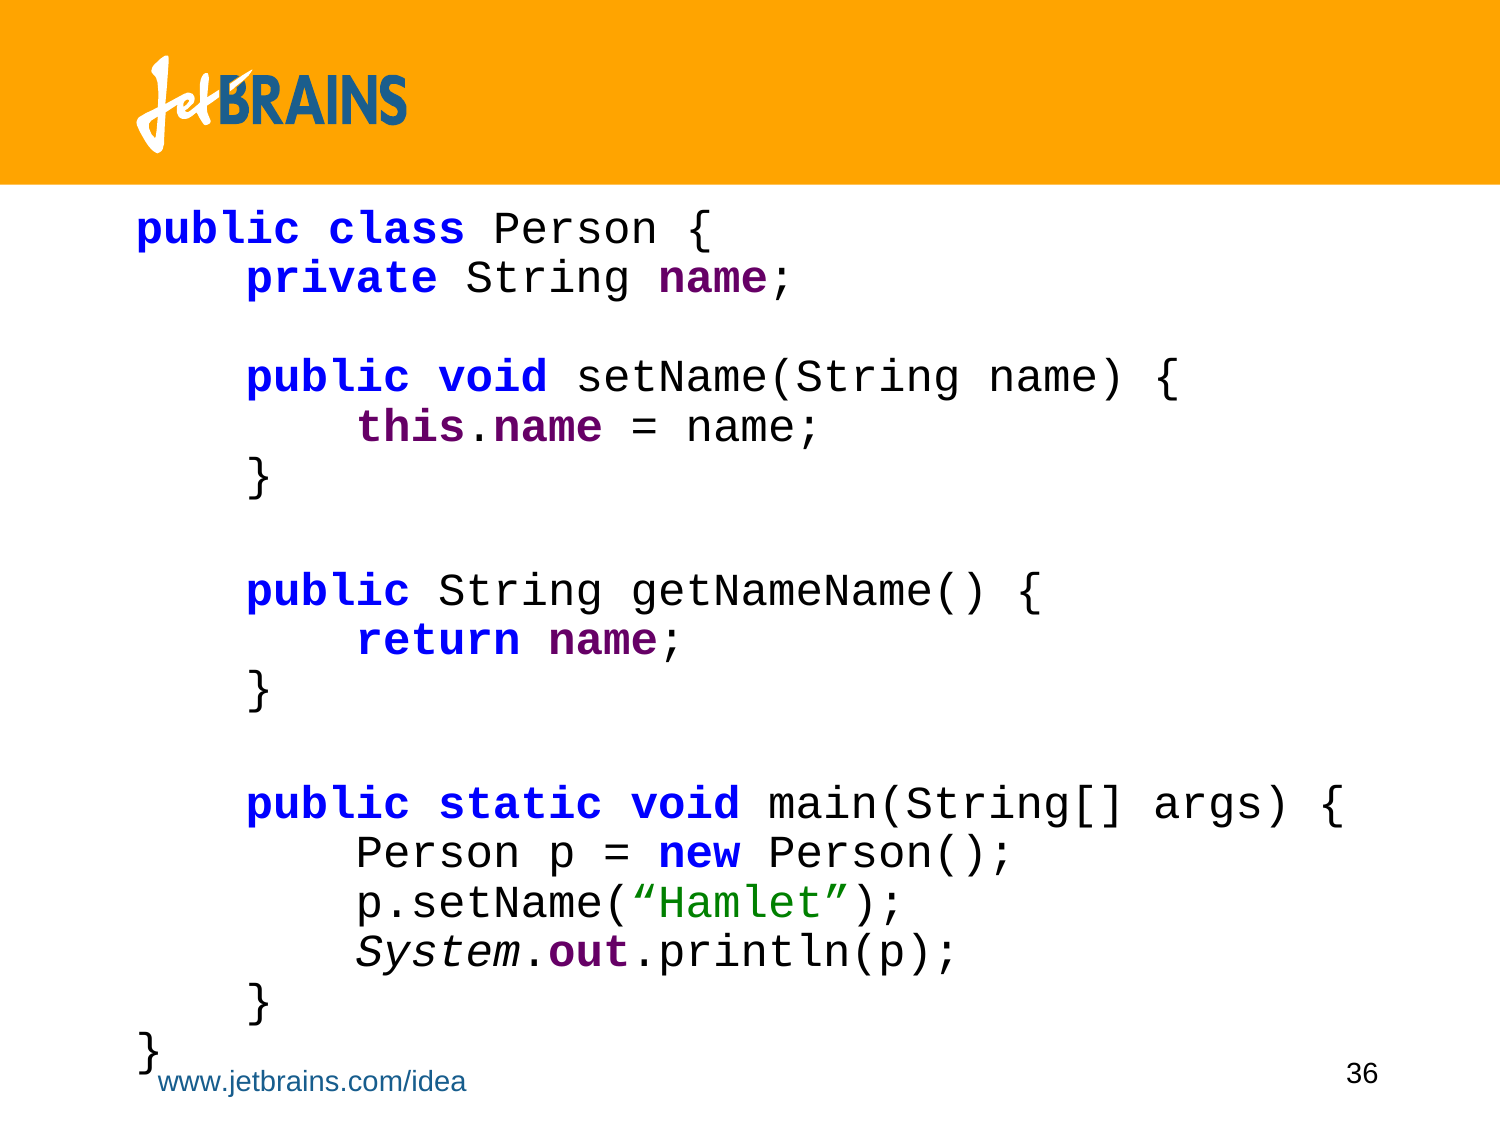

# public class Person { private String name; public void setName(String name) { this.name = name; }
 public String getNameName() {
 return name;
 }
 public static void main(String[] args) {
 Person p = new Person();
 p.setName(“Hamlet”);
 System.out.println(p);
 }
}